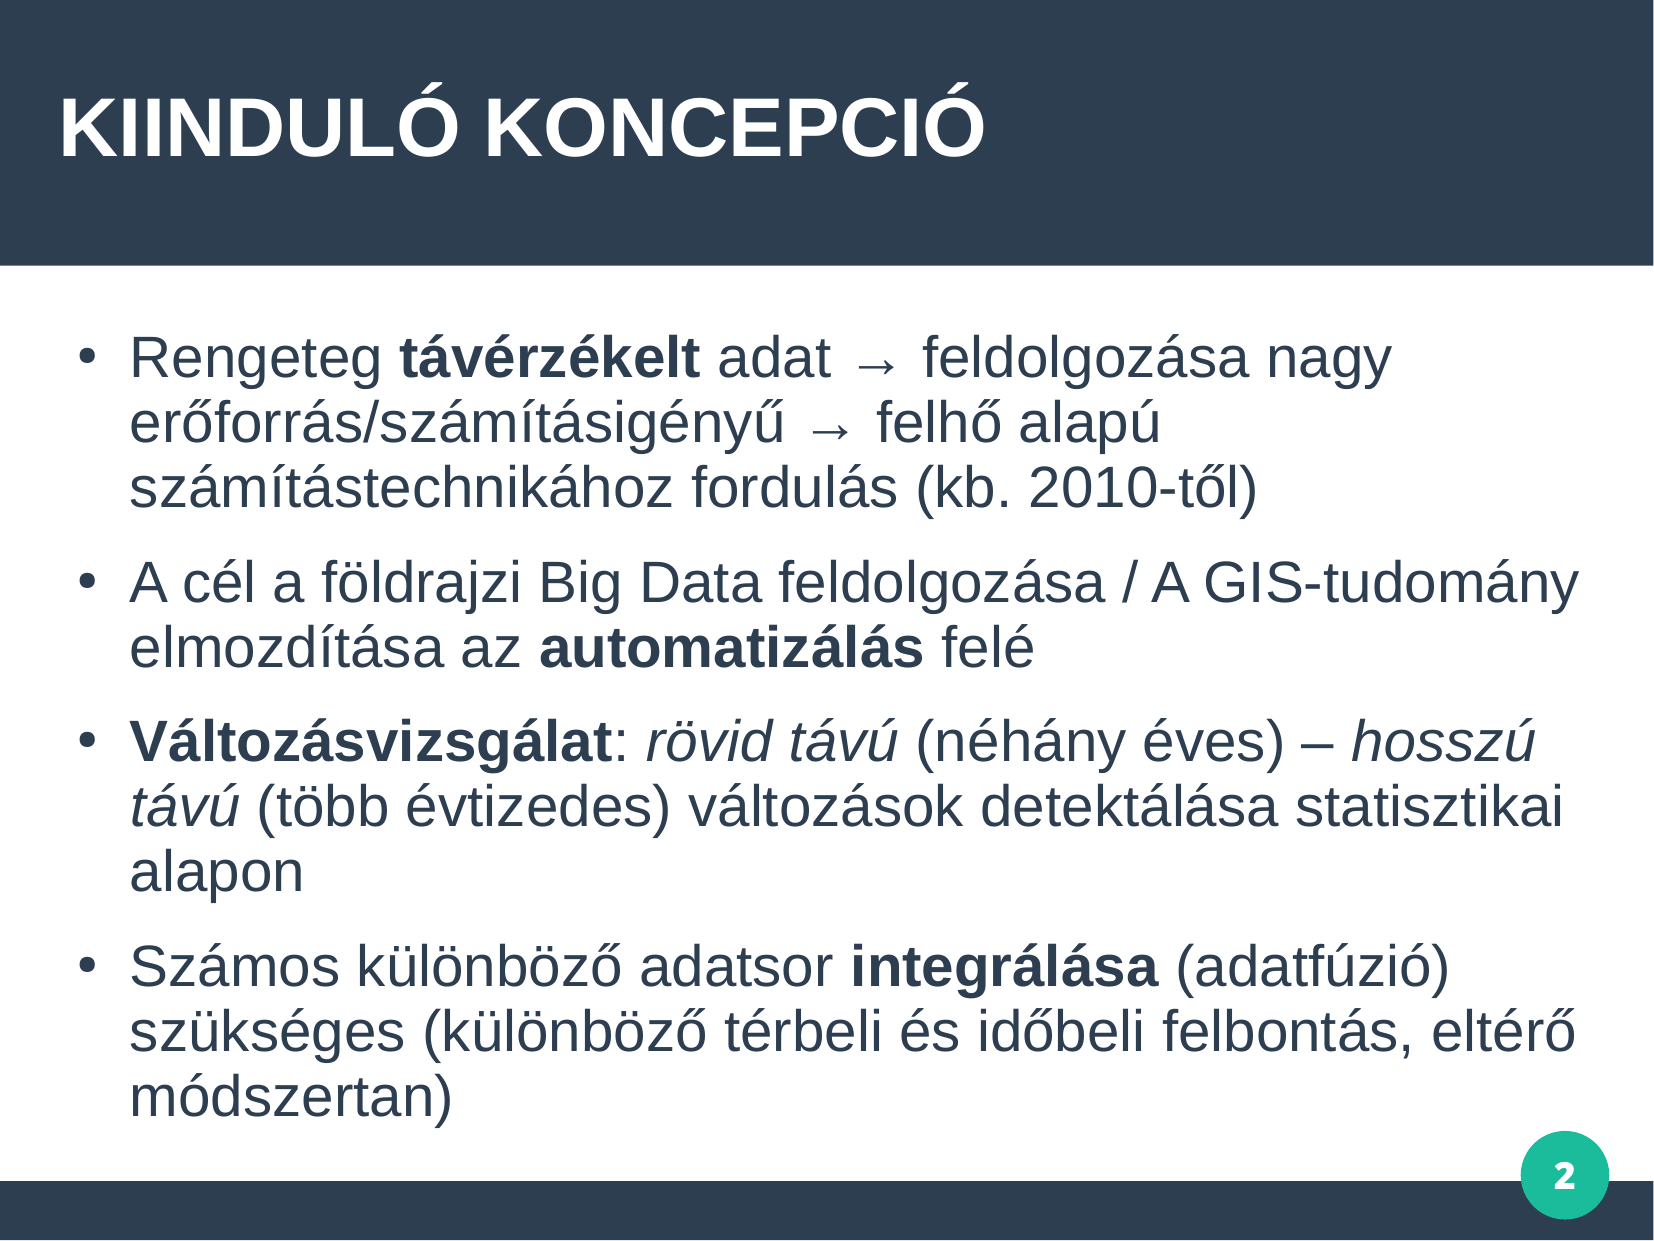

# KIINDULÓ KONCEPCIÓ
Rengeteg távérzékelt adat → feldolgozása nagy erőforrás/számításigényű → felhő alapú számítástechnikához fordulás (kb. 2010-től)
A cél a földrajzi Big Data feldolgozása / A GIS-tudomány elmozdítása az automatizálás felé
Változásvizsgálat: rövid távú (néhány éves) – hosszú távú (több évtizedes) változások detektálása statisztikai alapon
Számos különböző adatsor integrálása (adatfúzió) szükséges (különböző térbeli és időbeli felbontás, eltérő módszertan)
2